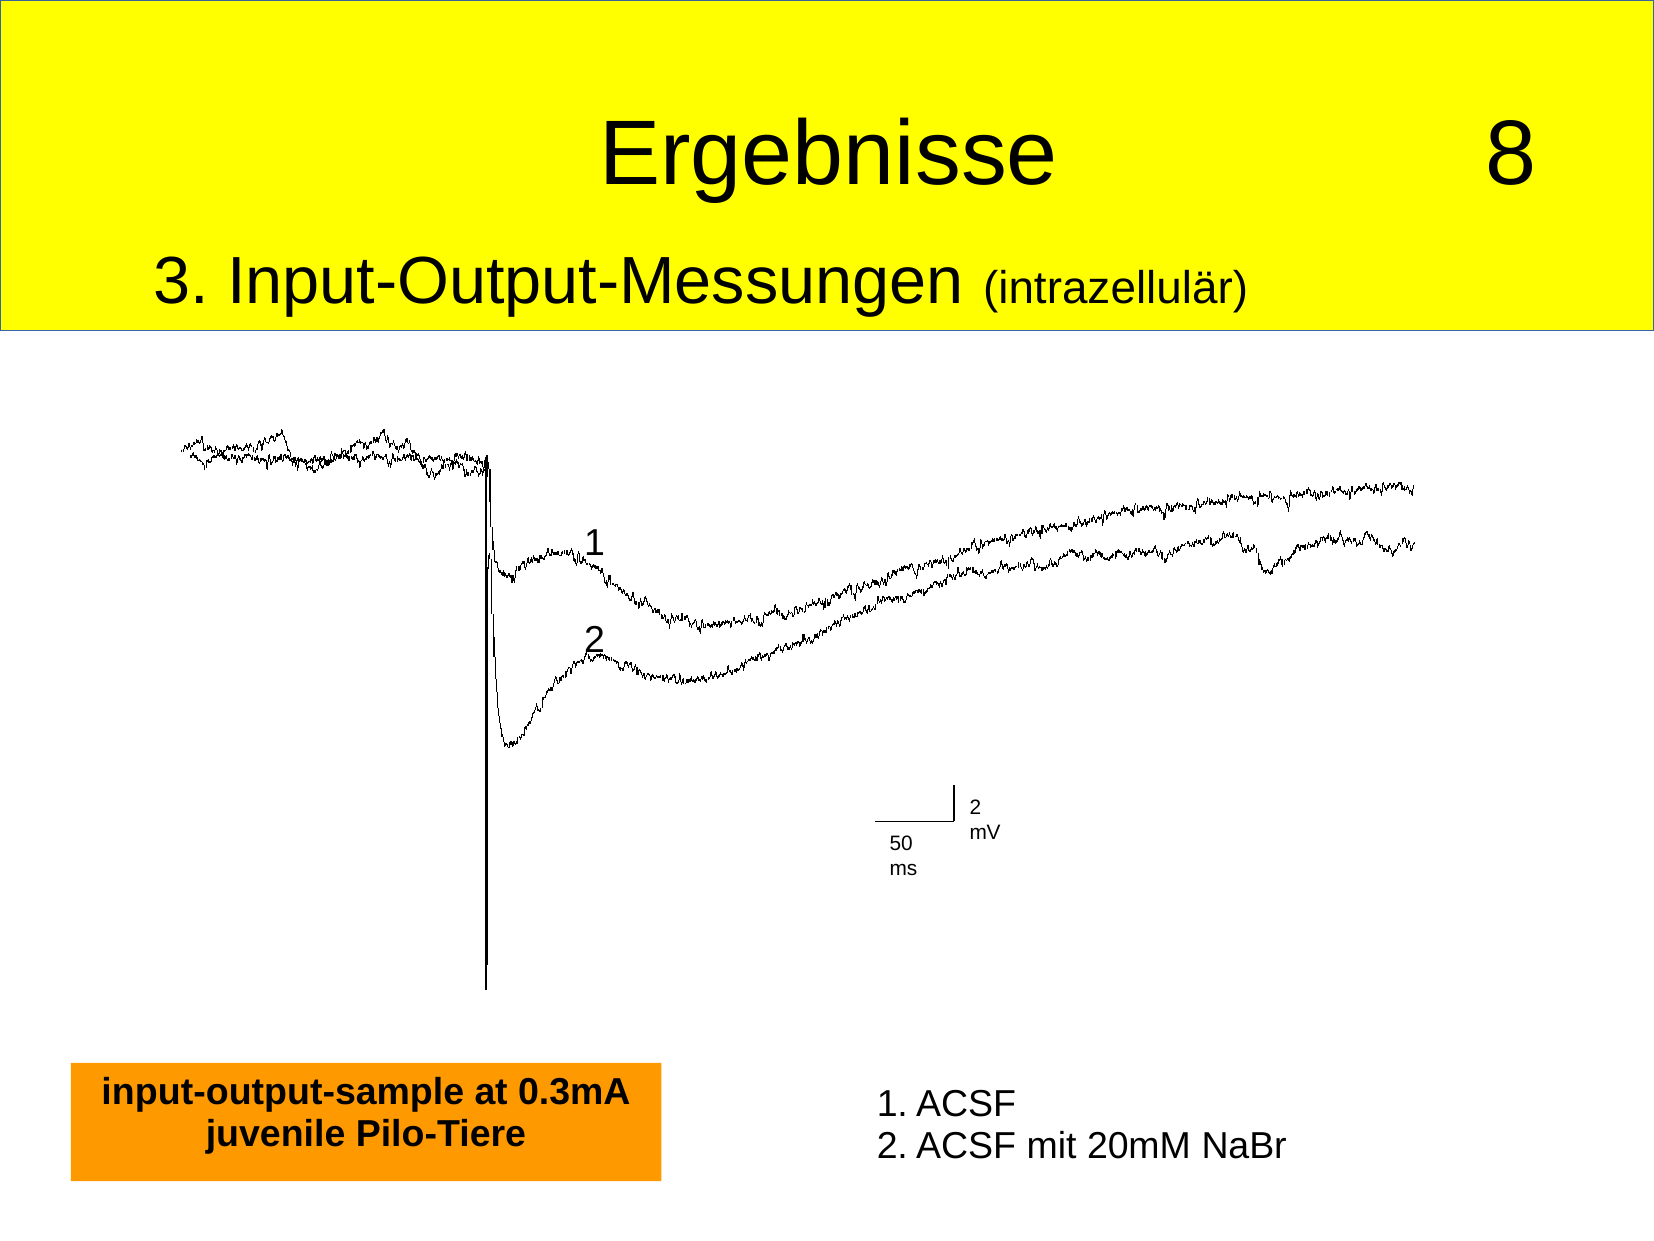

# Ergebnisse
3. Input-Output-Messungen (intrazellulär)
1
2
2 mV
50 ms
input-output-sample at 0.3mA
juvenile Pilo-Tiere
1. ACSF
2. ACSF mit 20mM NaBr